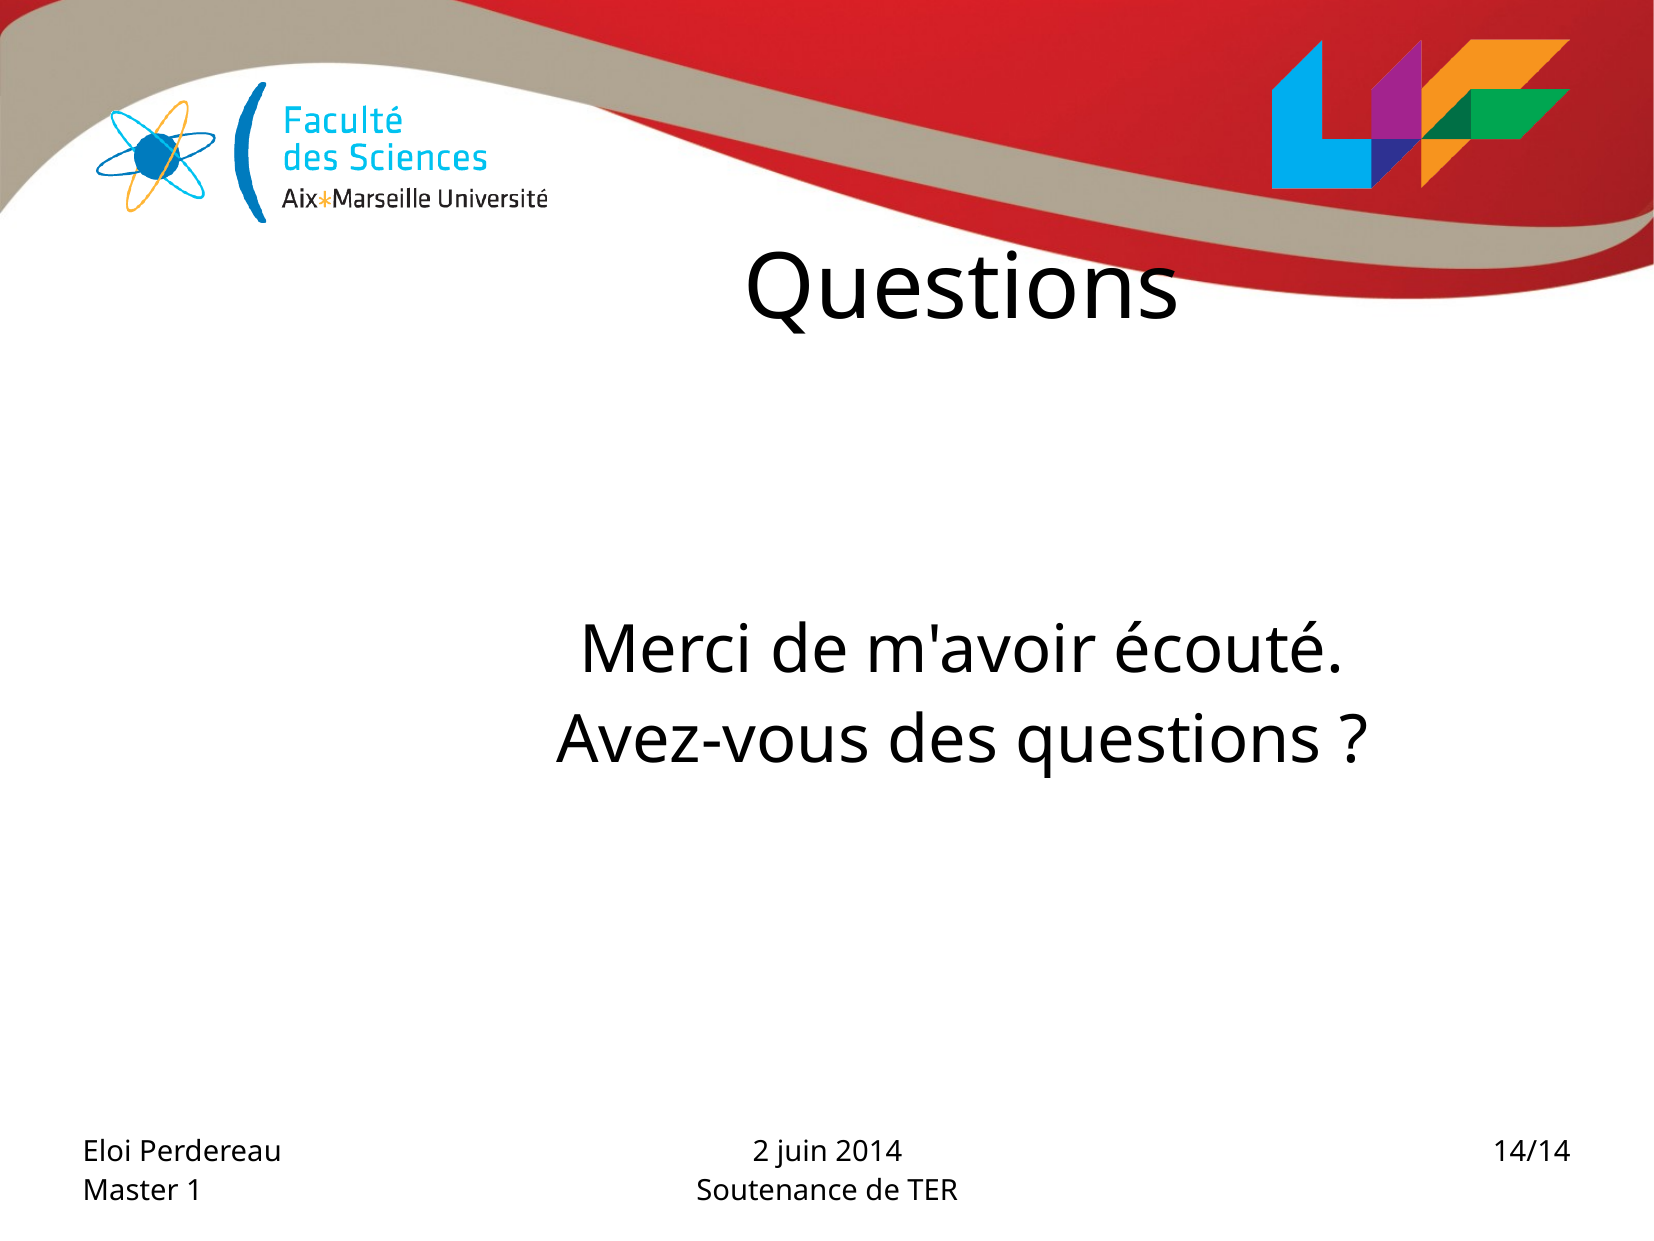

# Questions
Merci de m'avoir écouté.
Avez-vous des questions ?
14